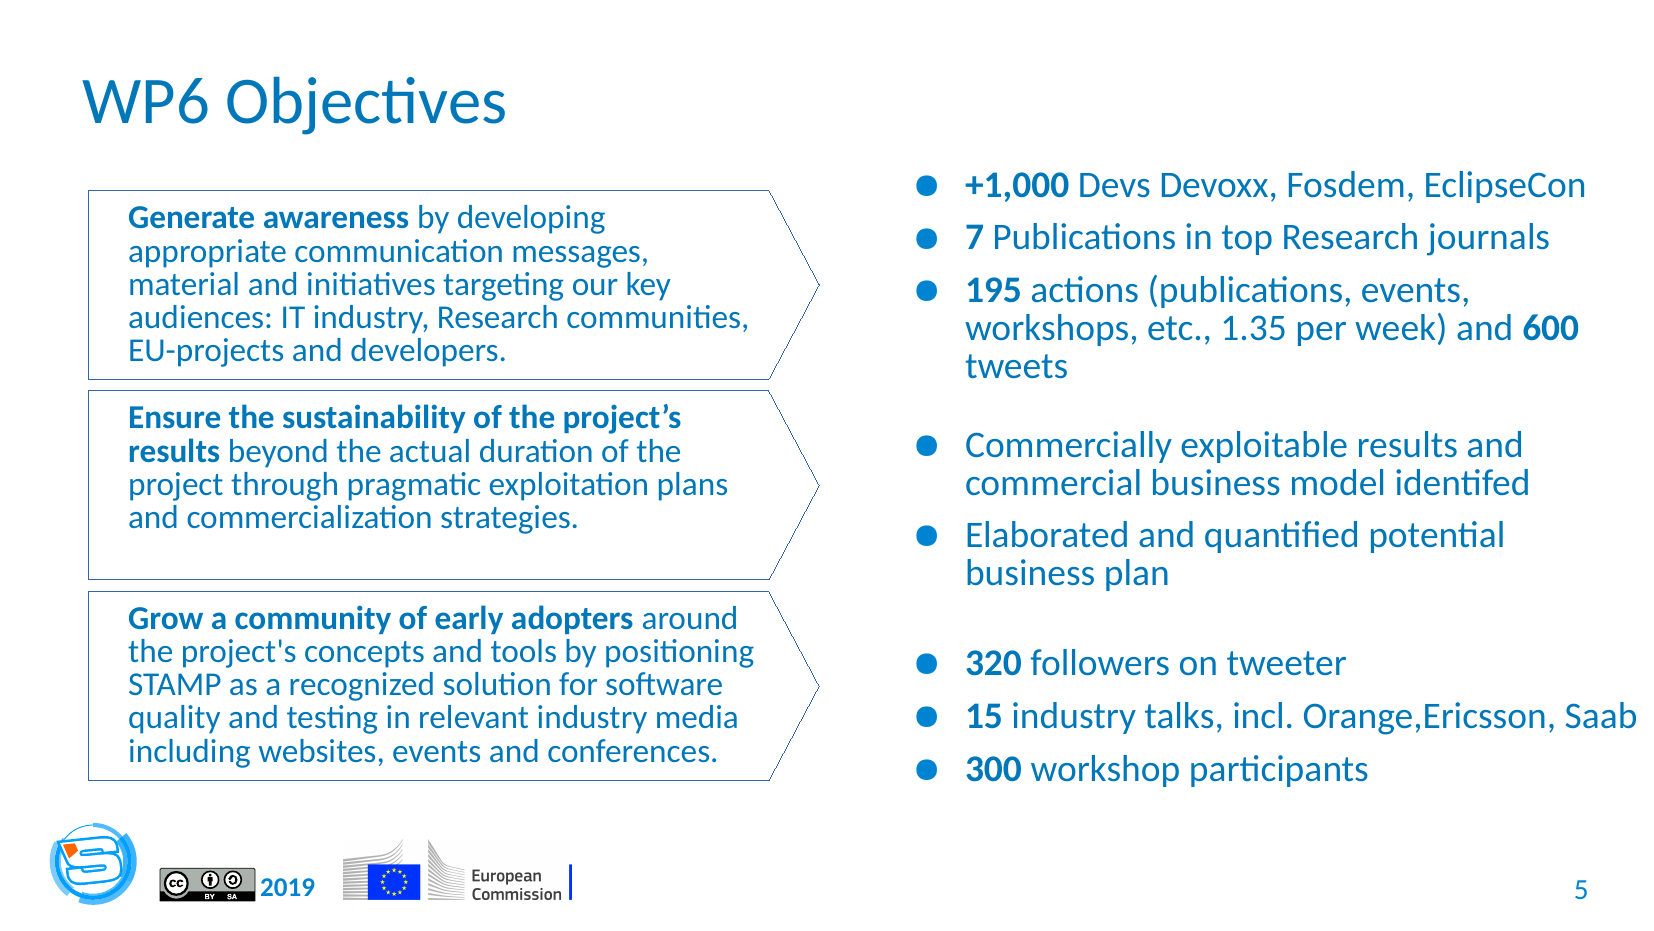

# WP6 Objectives
+1,000 Devs Devoxx, Fosdem, EclipseCon
7 Publications in top Research journals
195 actions (publications, events, workshops, etc., 1.35 per week) and 600 tweets
Generate awareness by developing appropriate communication messages, material and initiatives targeting our key audiences: IT industry, Research communities, EU-projects and developers.
Ensure the sustainability of the project’s results beyond the actual duration of the project through pragmatic exploitation plans and commercialization strategies.
Grow a community of early adopters around the project's concepts and tools by positioning STAMP as a recognized solution for software quality and testing in relevant industry media including websites, events and conferences.
Commercially exploitable results and commercial business model identifed
Elaborated and quantified potential business plan
320 followers on tweeter
15 industry talks, incl. Orange,Ericsson, Saab
300 workshop participants
5